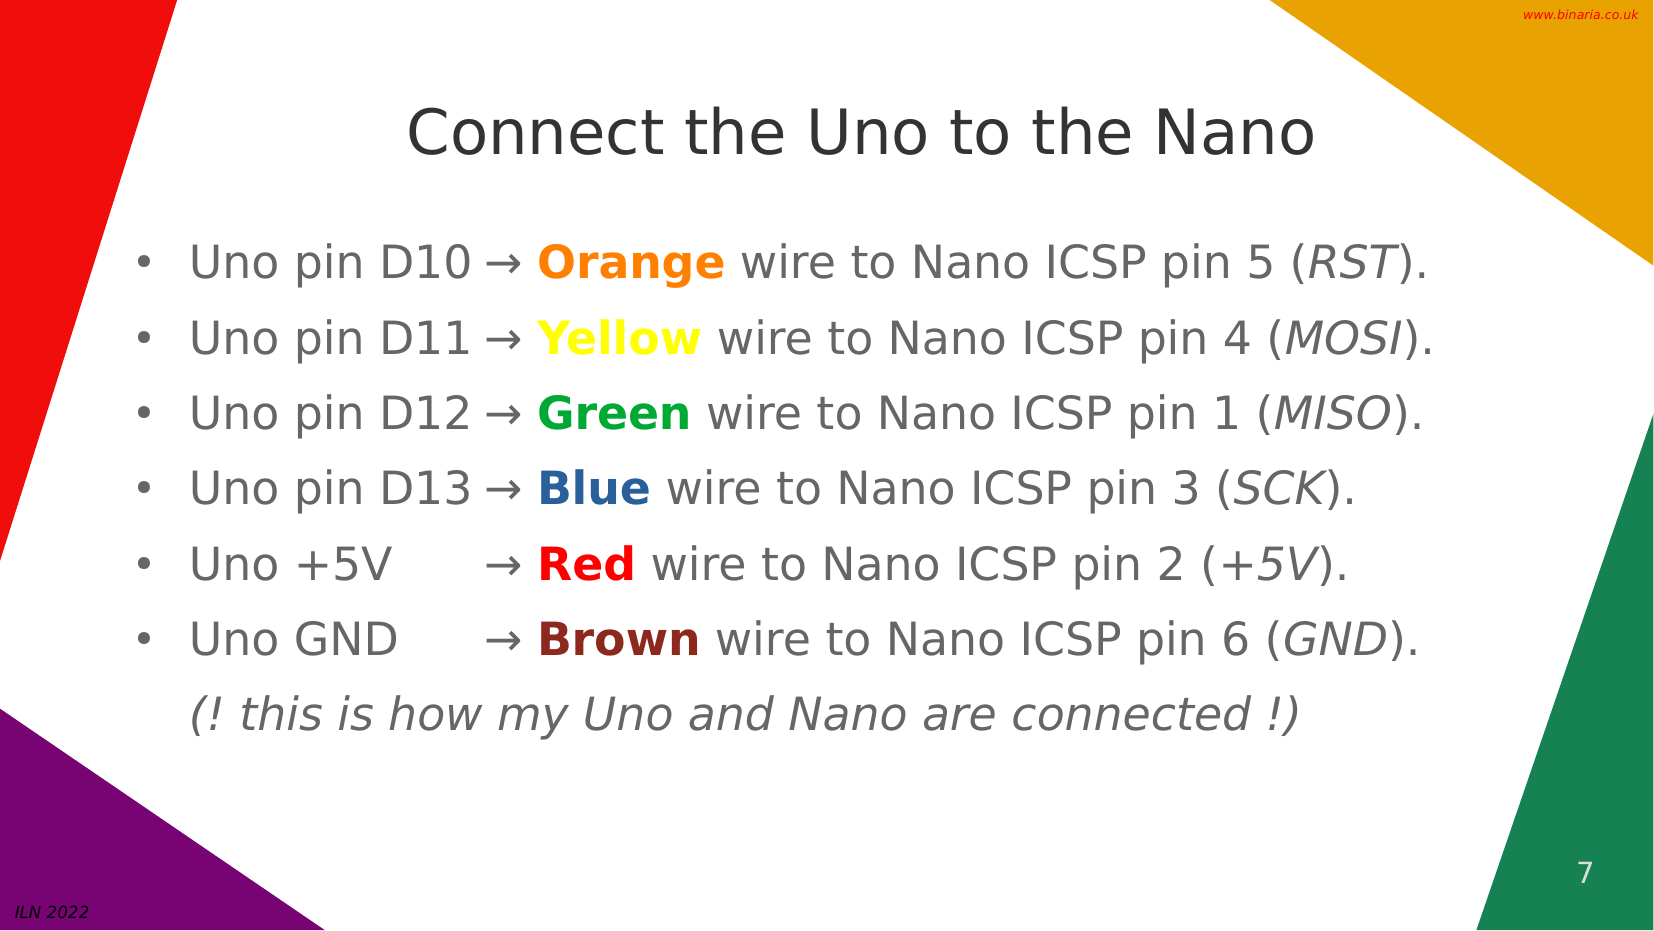

www.binaria.co.uk
# Connect the Uno to the Nano
Uno pin D10	→ Orange wire to Nano ICSP pin 5 (RST).
Uno pin D11	→ Yellow wire to Nano ICSP pin 4 (MOSI).
Uno pin D12	→ Green wire to Nano ICSP pin 1 (MISO).
Uno pin D13	→ Blue wire to Nano ICSP pin 3 (SCK).
Uno +5V		→ Red wire to Nano ICSP pin 2 (+5V).
Uno GND		→ Brown wire to Nano ICSP pin 6 (GND).
(! this is how my Uno and Nano are connected !)
7
ILN 2022